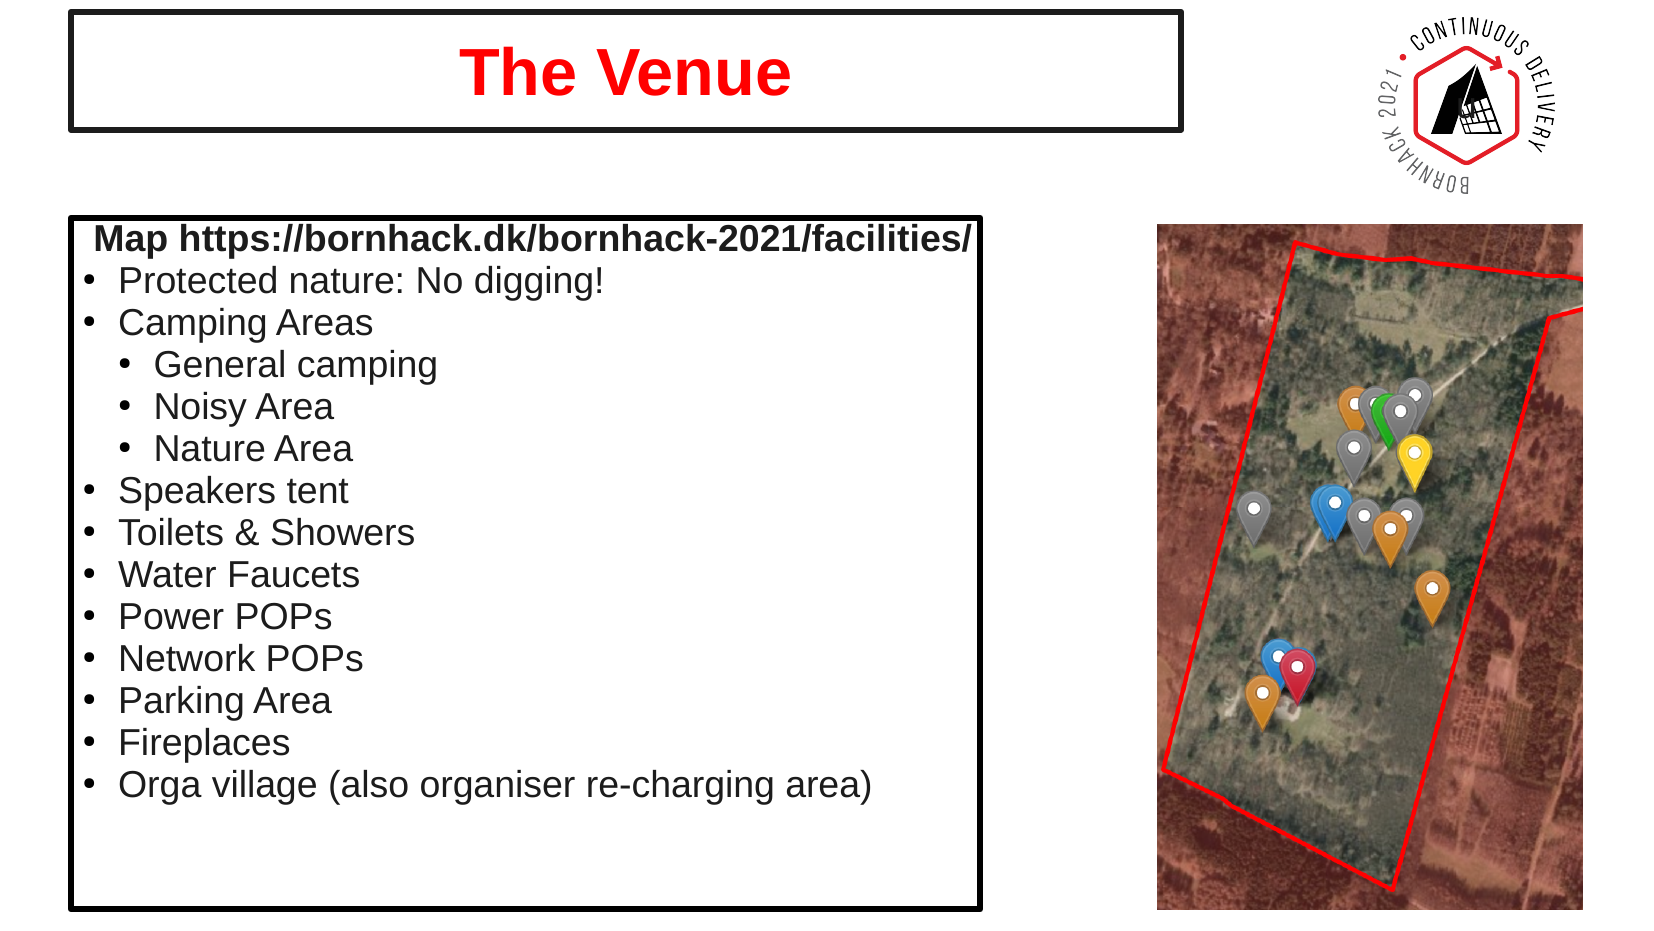

# The Venue
 Map https://bornhack.dk/bornhack-2021/facilities/
Protected nature: No digging!
Camping Areas
General camping
Noisy Area
Nature Area
Speakers tent
Toilets & Showers
Water Faucets
Power POPs
Network POPs
Parking Area
Fireplaces
Orga village (also organiser re-charging area)